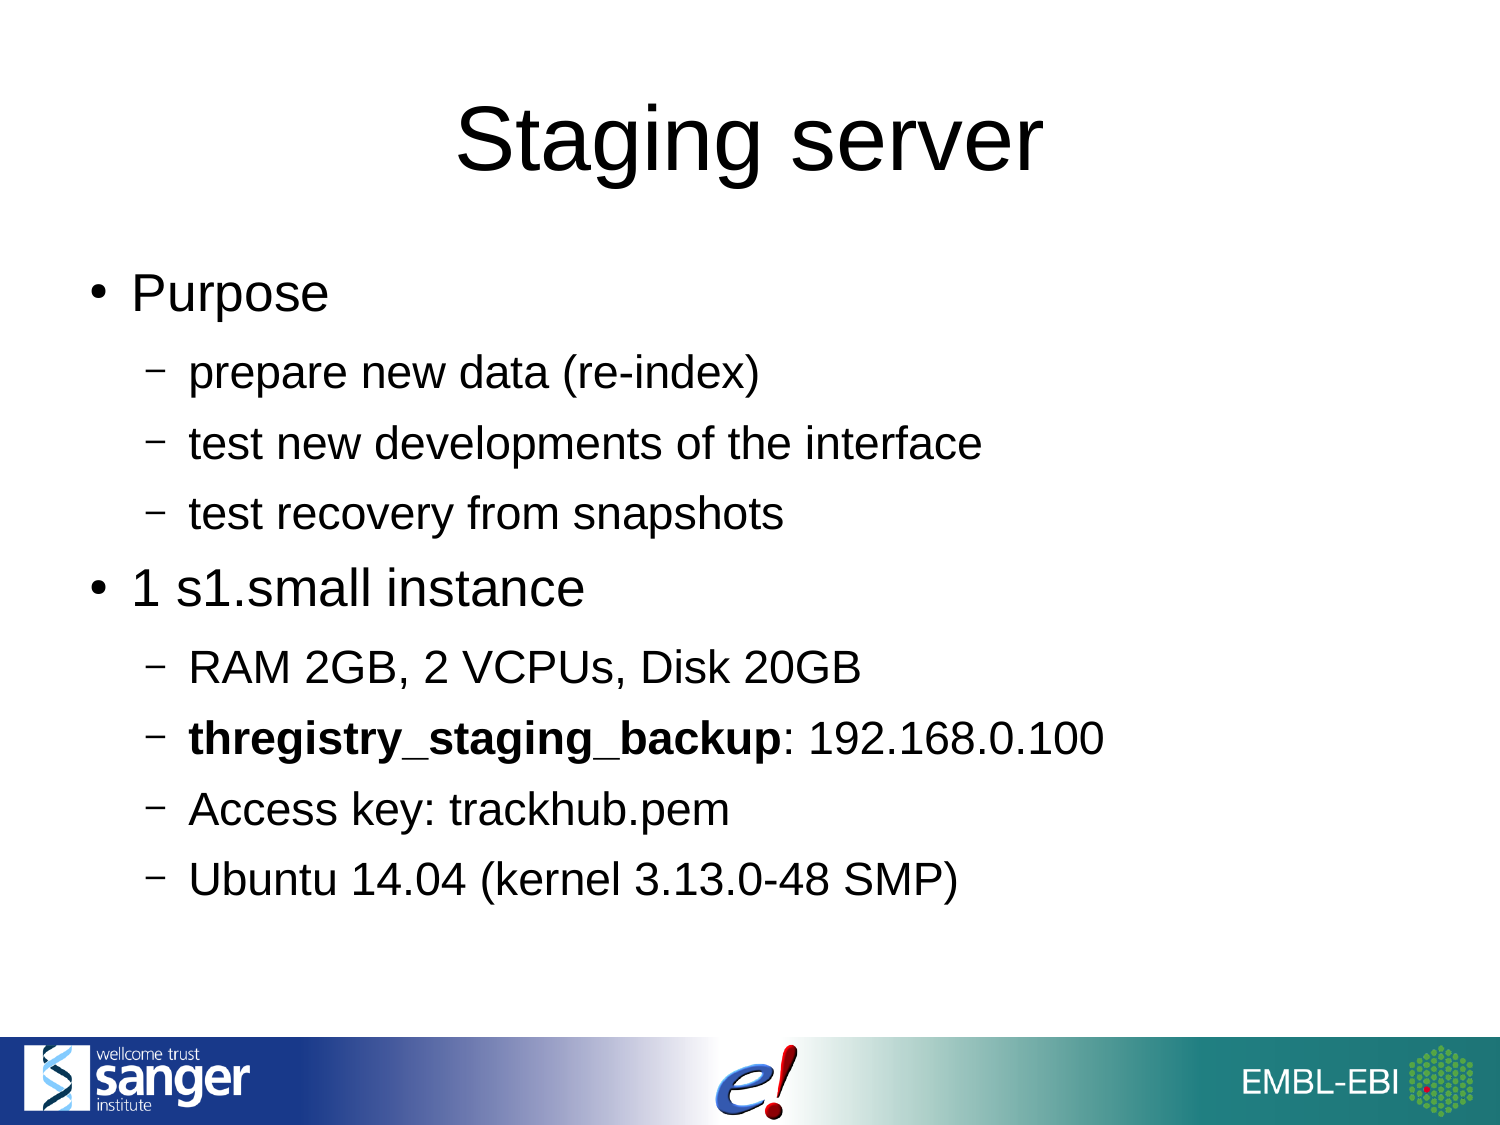

# Staging server
Purpose
prepare new data (re-index)
test new developments of the interface
test recovery from snapshots
1 s1.small instance
RAM 2GB, 2 VCPUs, Disk 20GB
thregistry_staging_backup: 192.168.0.100
Access key: trackhub.pem
Ubuntu 14.04 (kernel 3.13.0-48 SMP)